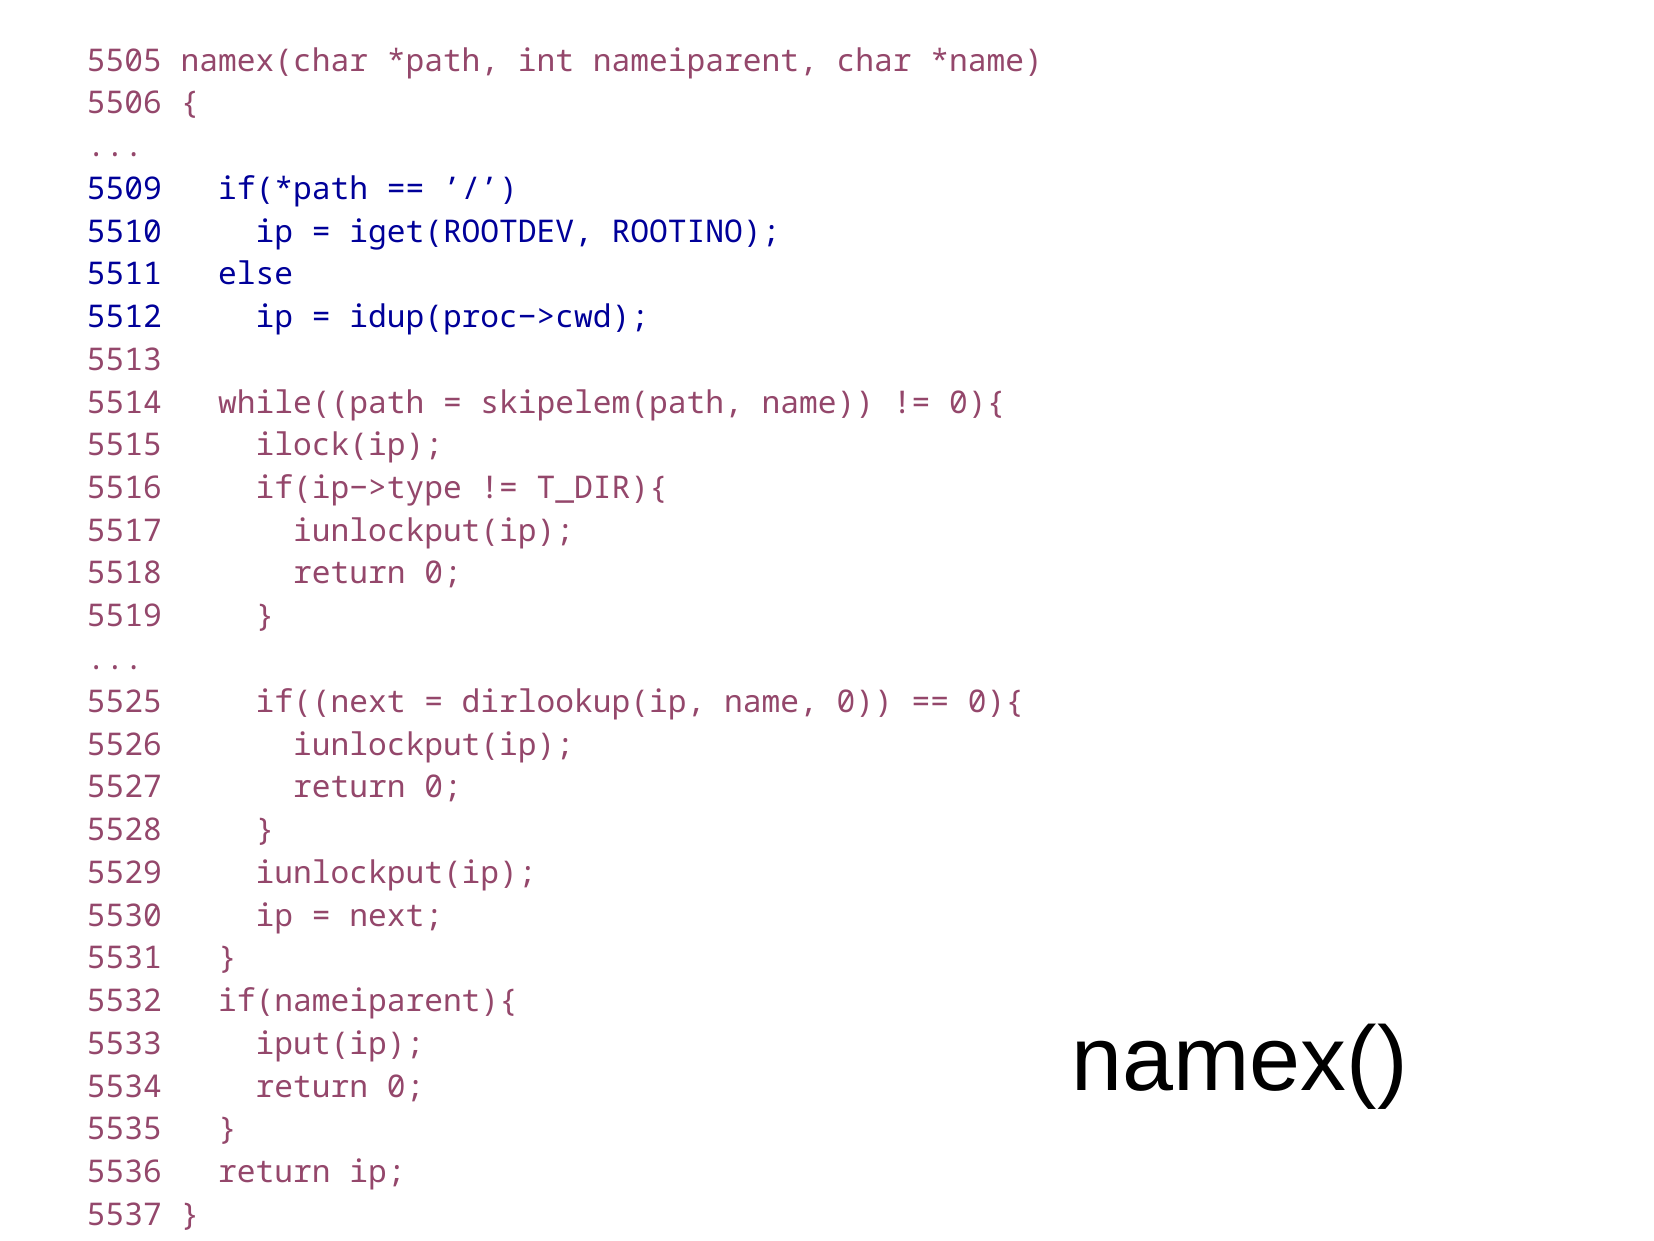

5505 namex(char *path, int nameiparent, char *name)
5506 {
...
5509 if(*path == ’/’)
5510 ip = iget(ROOTDEV, ROOTINO);
5511 else
5512 ip = idup(proc−>cwd);
5513
5514 while((path = skipelem(path, name)) != 0){
5515 ilock(ip);
5516 if(ip−>type != T_DIR){
5517 iunlockput(ip);
5518 return 0;
5519 }
...
5525 if((next = dirlookup(ip, name, 0)) == 0){
5526 iunlockput(ip);
5527 return 0;
5528 }
5529 iunlockput(ip);
5530 ip = next;
5531 }
5532 if(nameiparent){
5533 iput(ip);
5534 return 0;
5535 }
5536 return ip;
5537 }
# namex()